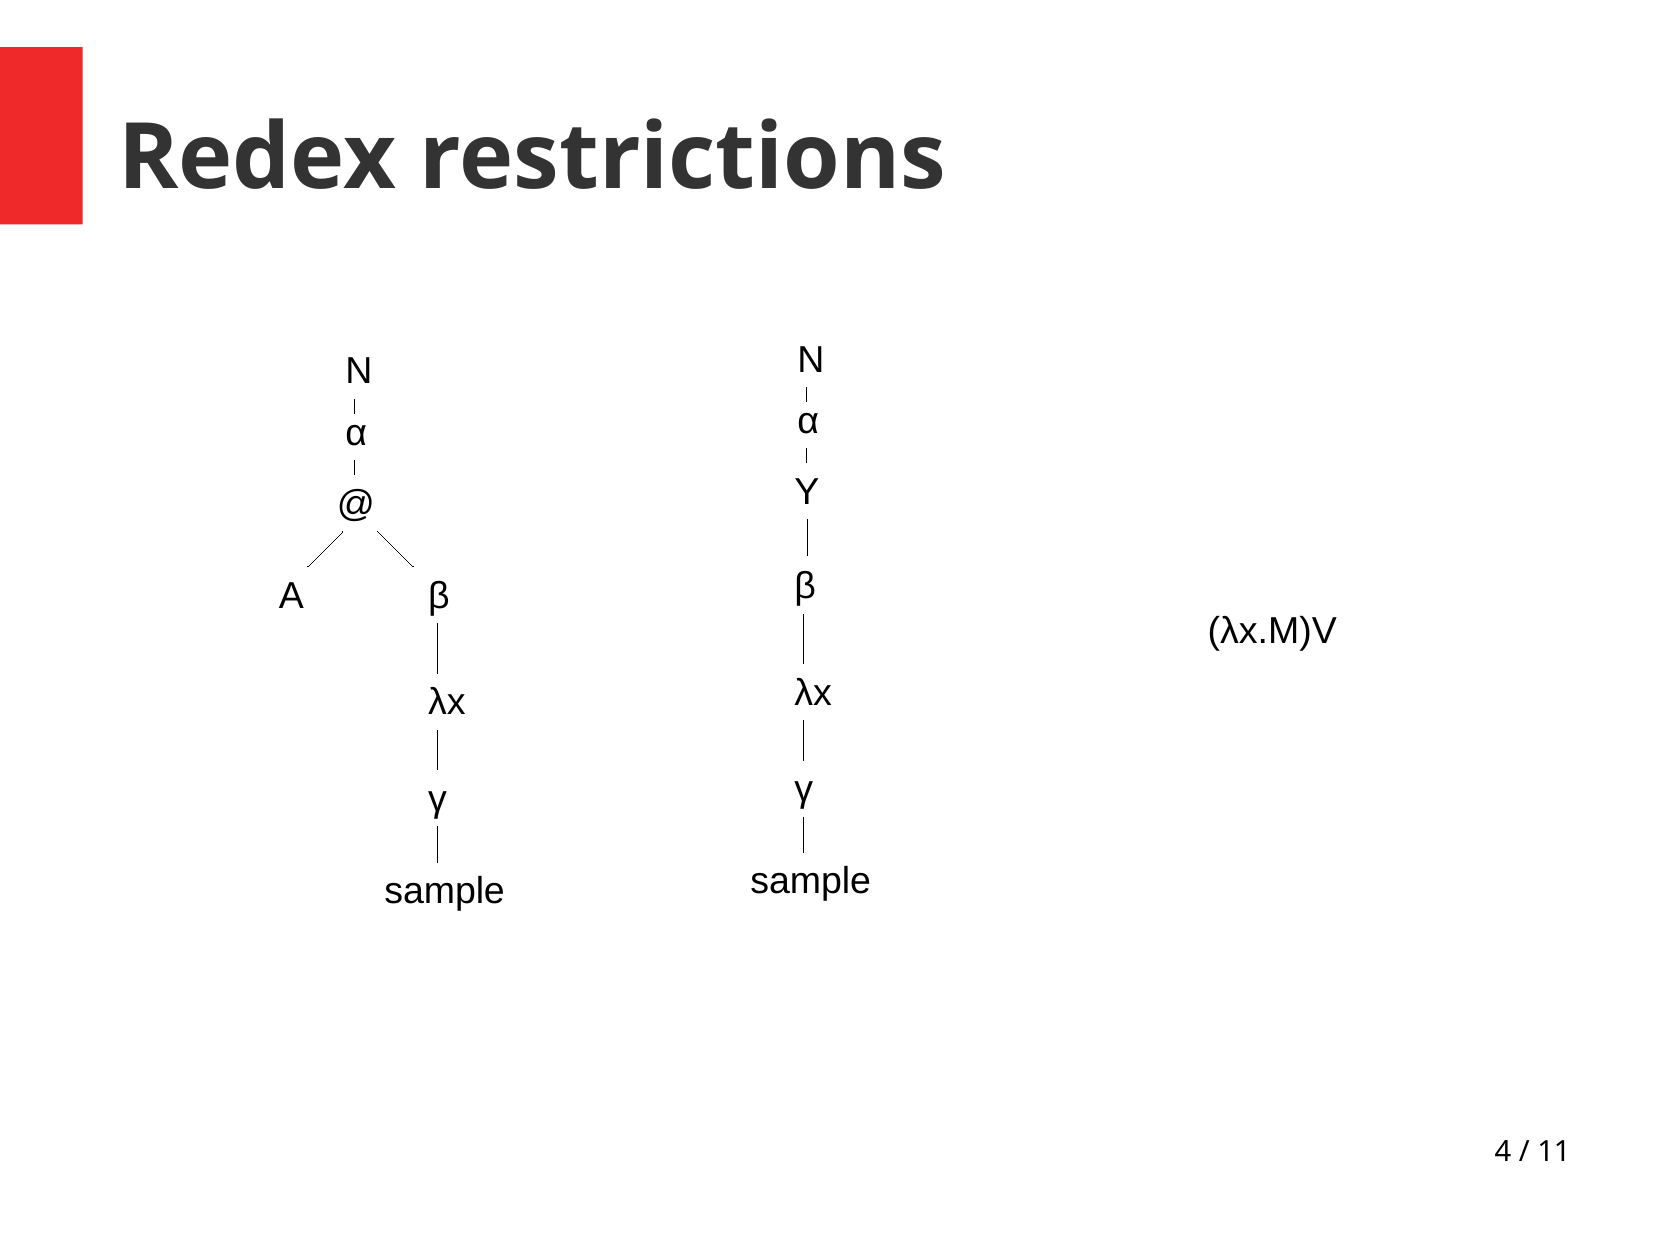

# Redex restrictions
N
N
α
α
Y
@
β
A
β
(λx.M)V
λx
λx
γ
γ
sample
sample
4